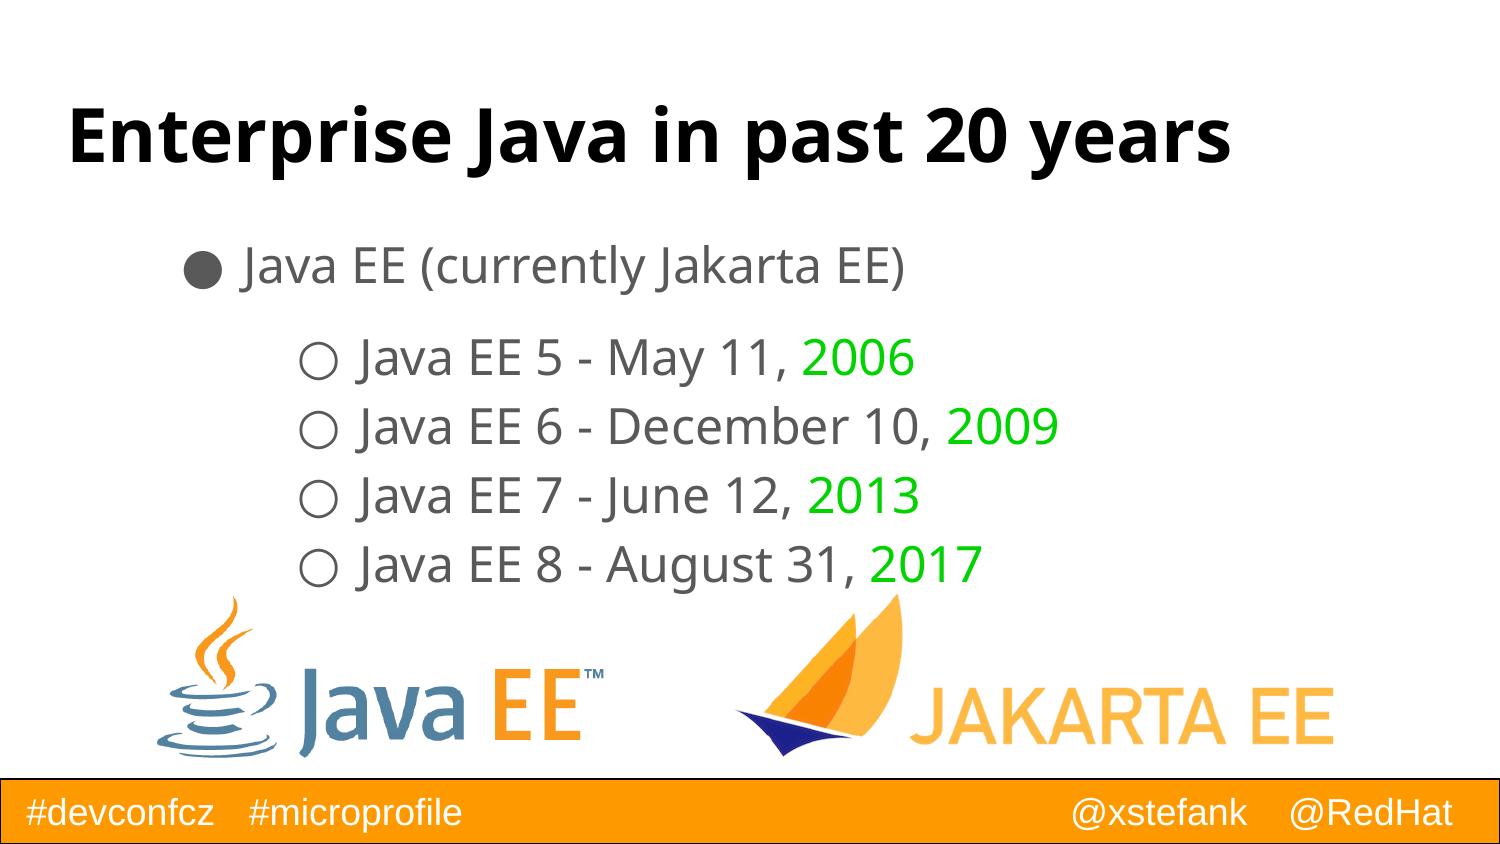

# Enterprise Java in past 20 years
Java EE (currently Jakarta EE)
Java EE 5 - May 11, 2006
Java EE 6 - December 10, 2009
Java EE 7 - June 12, 2013
Java EE 8 - August 31, 2017
#devconfcz
#microprofile
@xstefank
@RedHat